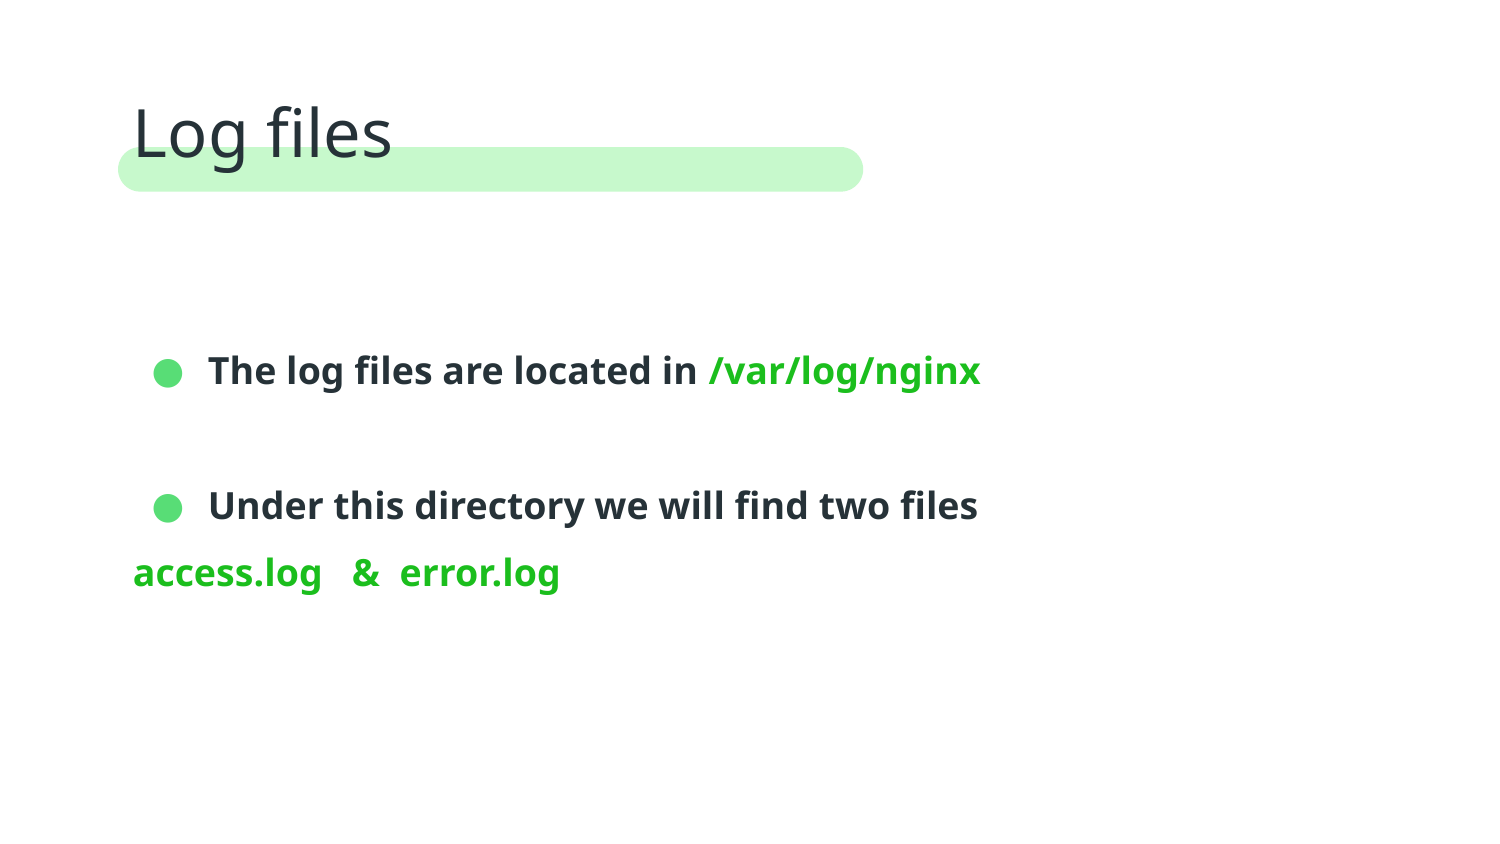

Log files
The log files are located in /var/log/nginx
Under this directory we will find two files
access.log & error.log